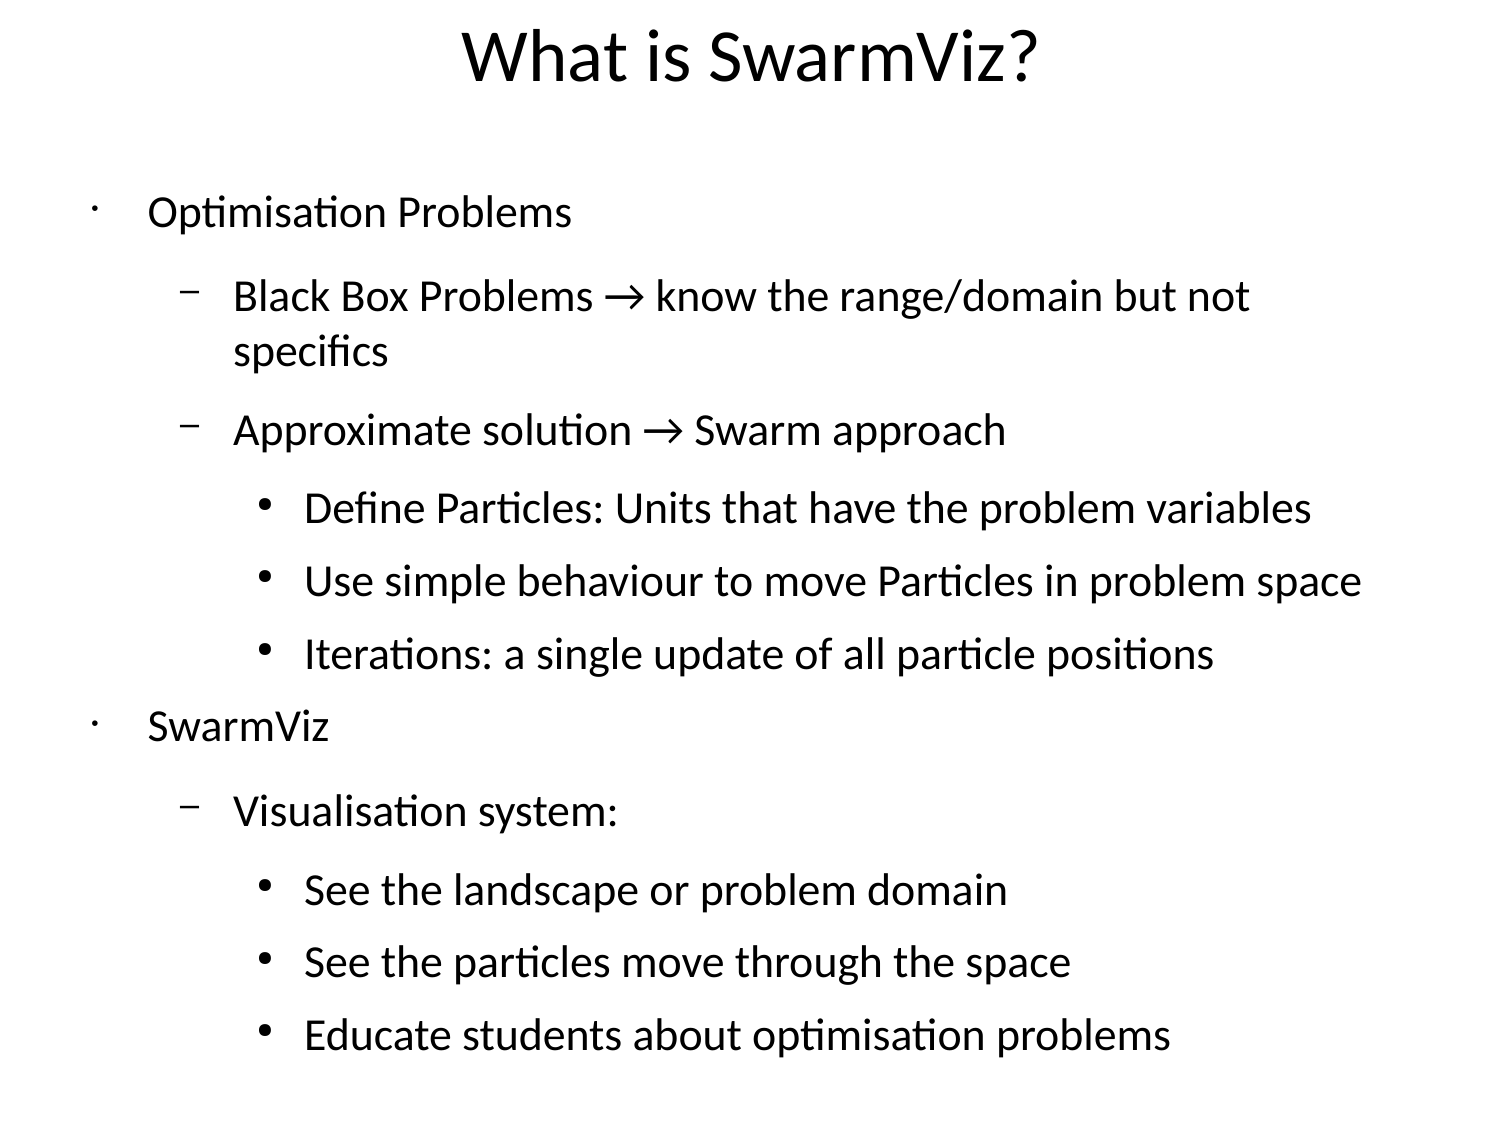

# What is SwarmViz?
Optimisation Problems
Black Box Problems → know the range/domain but not specifics
Approximate solution → Swarm approach
Define Particles: Units that have the problem variables
Use simple behaviour to move Particles in problem space
Iterations: a single update of all particle positions
SwarmViz
Visualisation system:
See the landscape or problem domain
See the particles move through the space
Educate students about optimisation problems